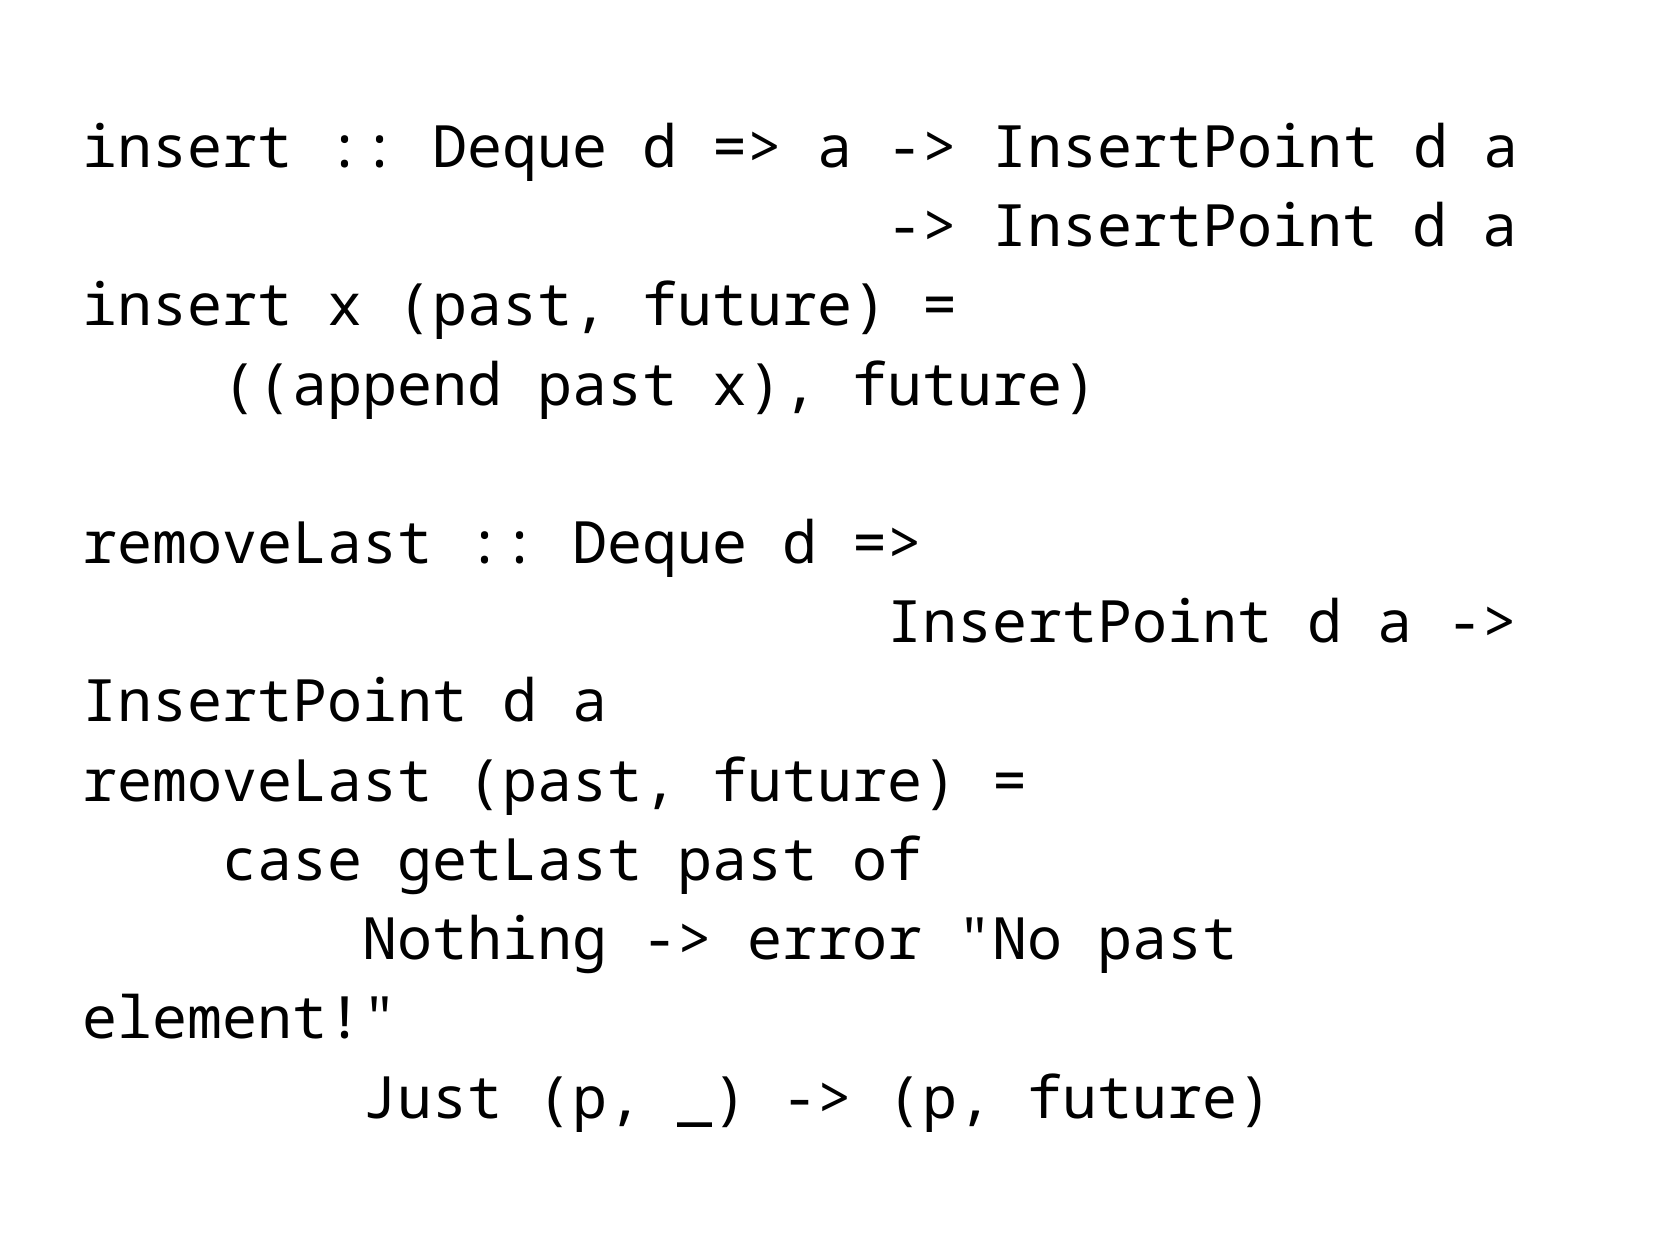

# insert :: Deque d => a -> InsertPoint d a
 -> InsertPoint d a
insert x (past, future) =
 ((append past x), future)
removeLast :: Deque d =>
 InsertPoint d a -> InsertPoint d a
removeLast (past, future) =
 case getLast past of
 Nothing -> error "No past element!"
 Just (p, _) -> (p, future)